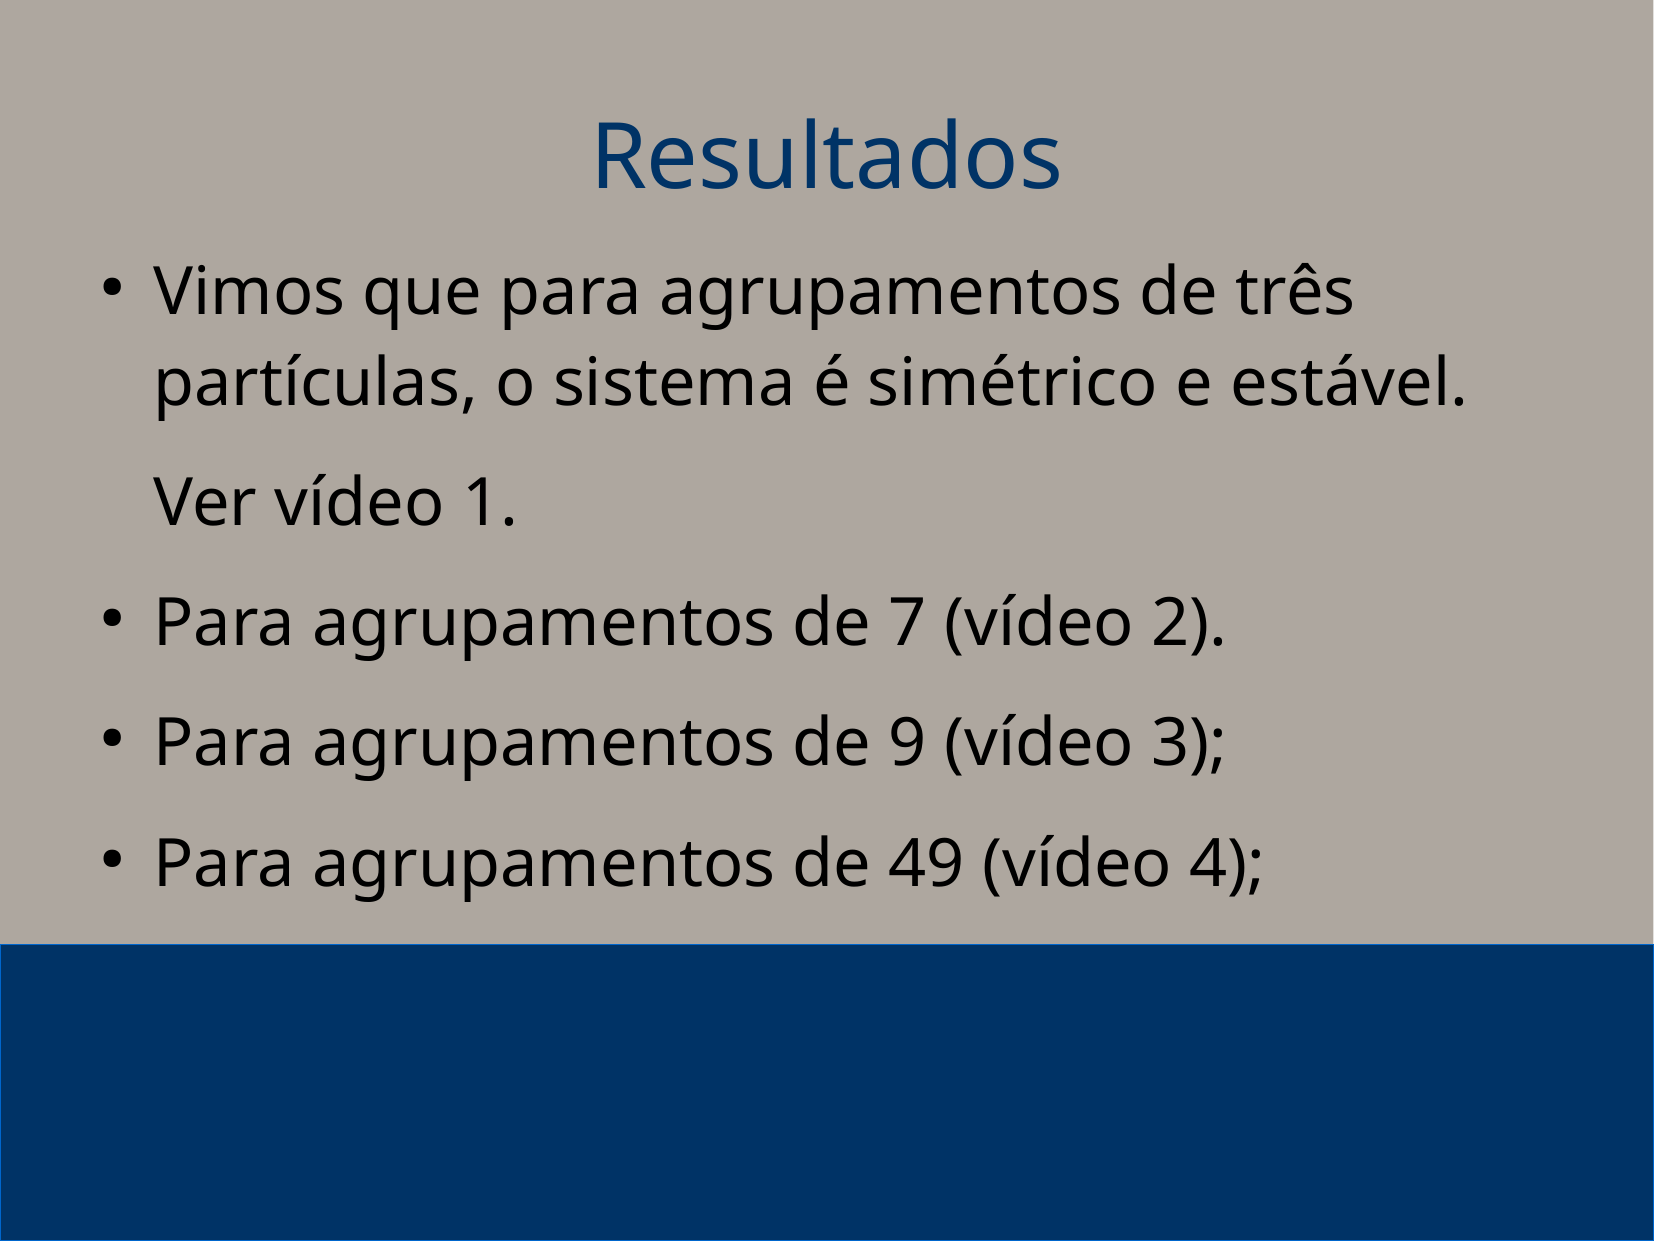

# Resultados
Vimos que para agrupamentos de três partículas, o sistema é simétrico e estável.
Ver vídeo 1.
Para agrupamentos de 7 (vídeo 2).
Para agrupamentos de 9 (vídeo 3);
Para agrupamentos de 49 (vídeo 4);